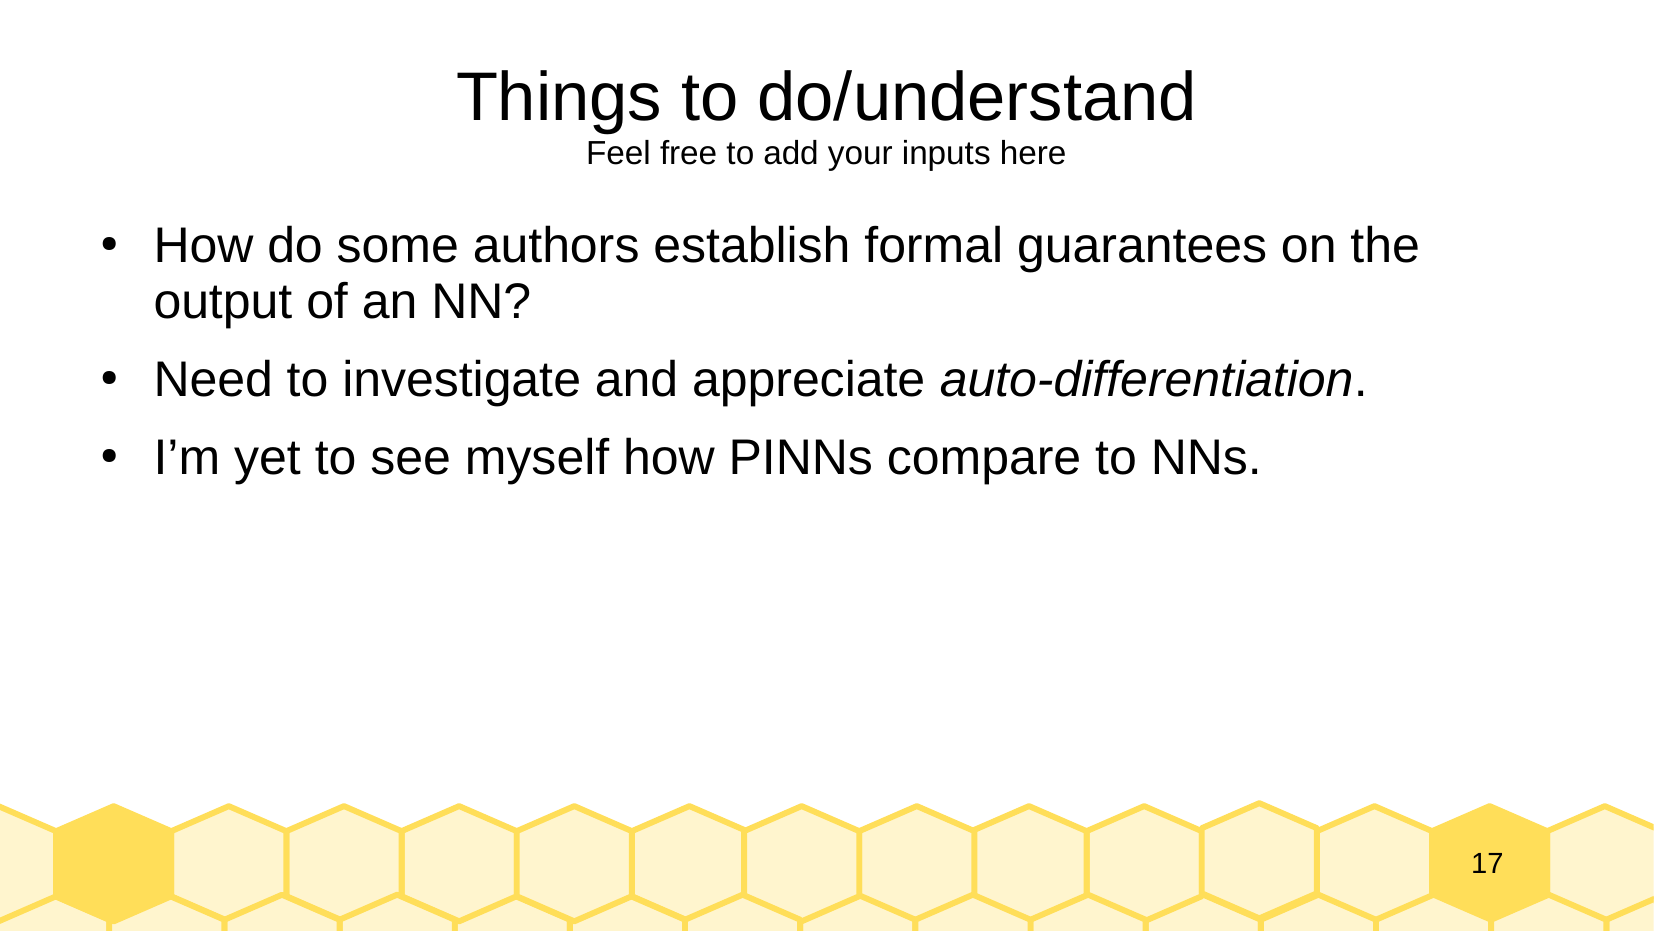

# Things to do/understand Feel free to add your inputs here
How do some authors establish formal guarantees on the output of an NN?
Need to investigate and appreciate auto-differentiation.
I’m yet to see myself how PINNs compare to NNs.